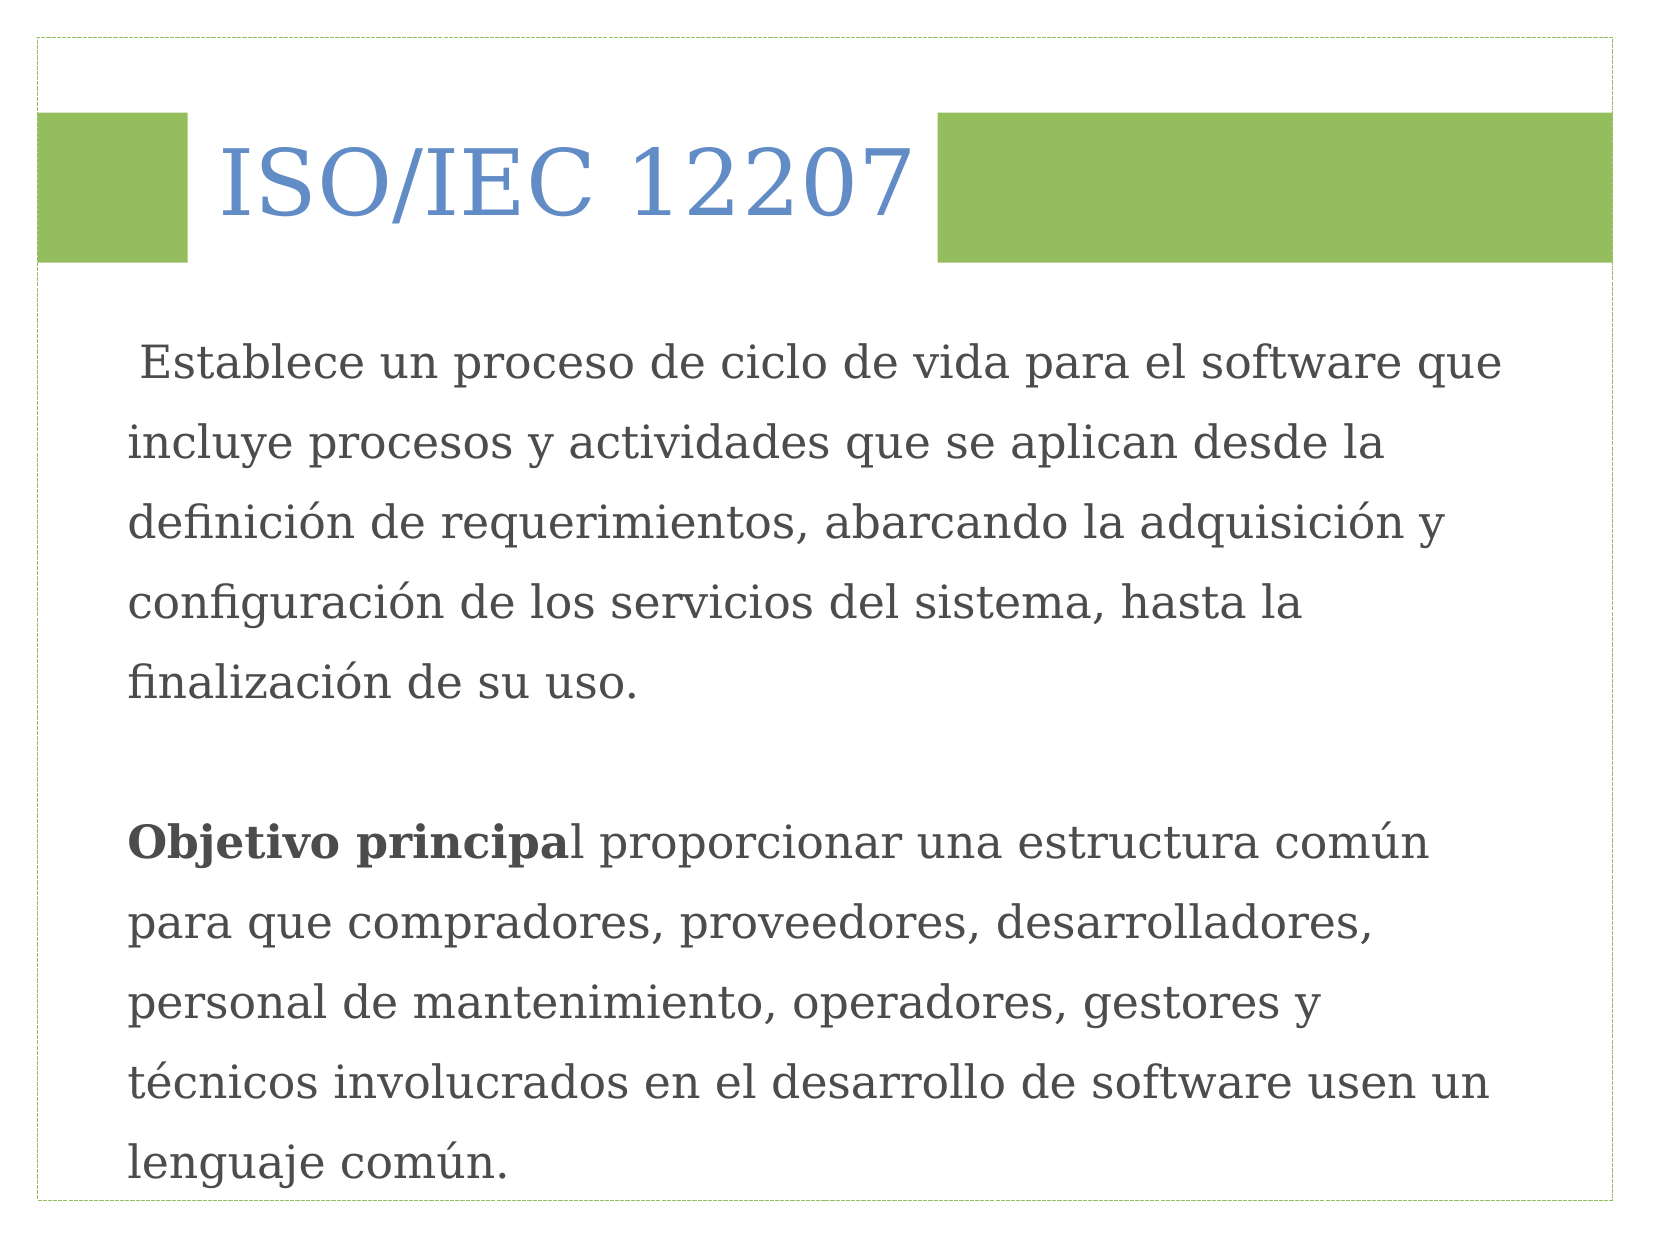

ISO/IEC 12207
 Establece un proceso de ciclo de vida para el software que incluye procesos y actividades que se aplican desde la definición de requerimientos, abarcando la adquisición y configuración de los servicios del sistema, hasta la finalización de su uso.
Objetivo principal proporcionar una estructura común para que compradores, proveedores, desarrolladores, personal de mantenimiento, operadores, gestores y técnicos involucrados en el desarrollo de software usen un lenguaje común.